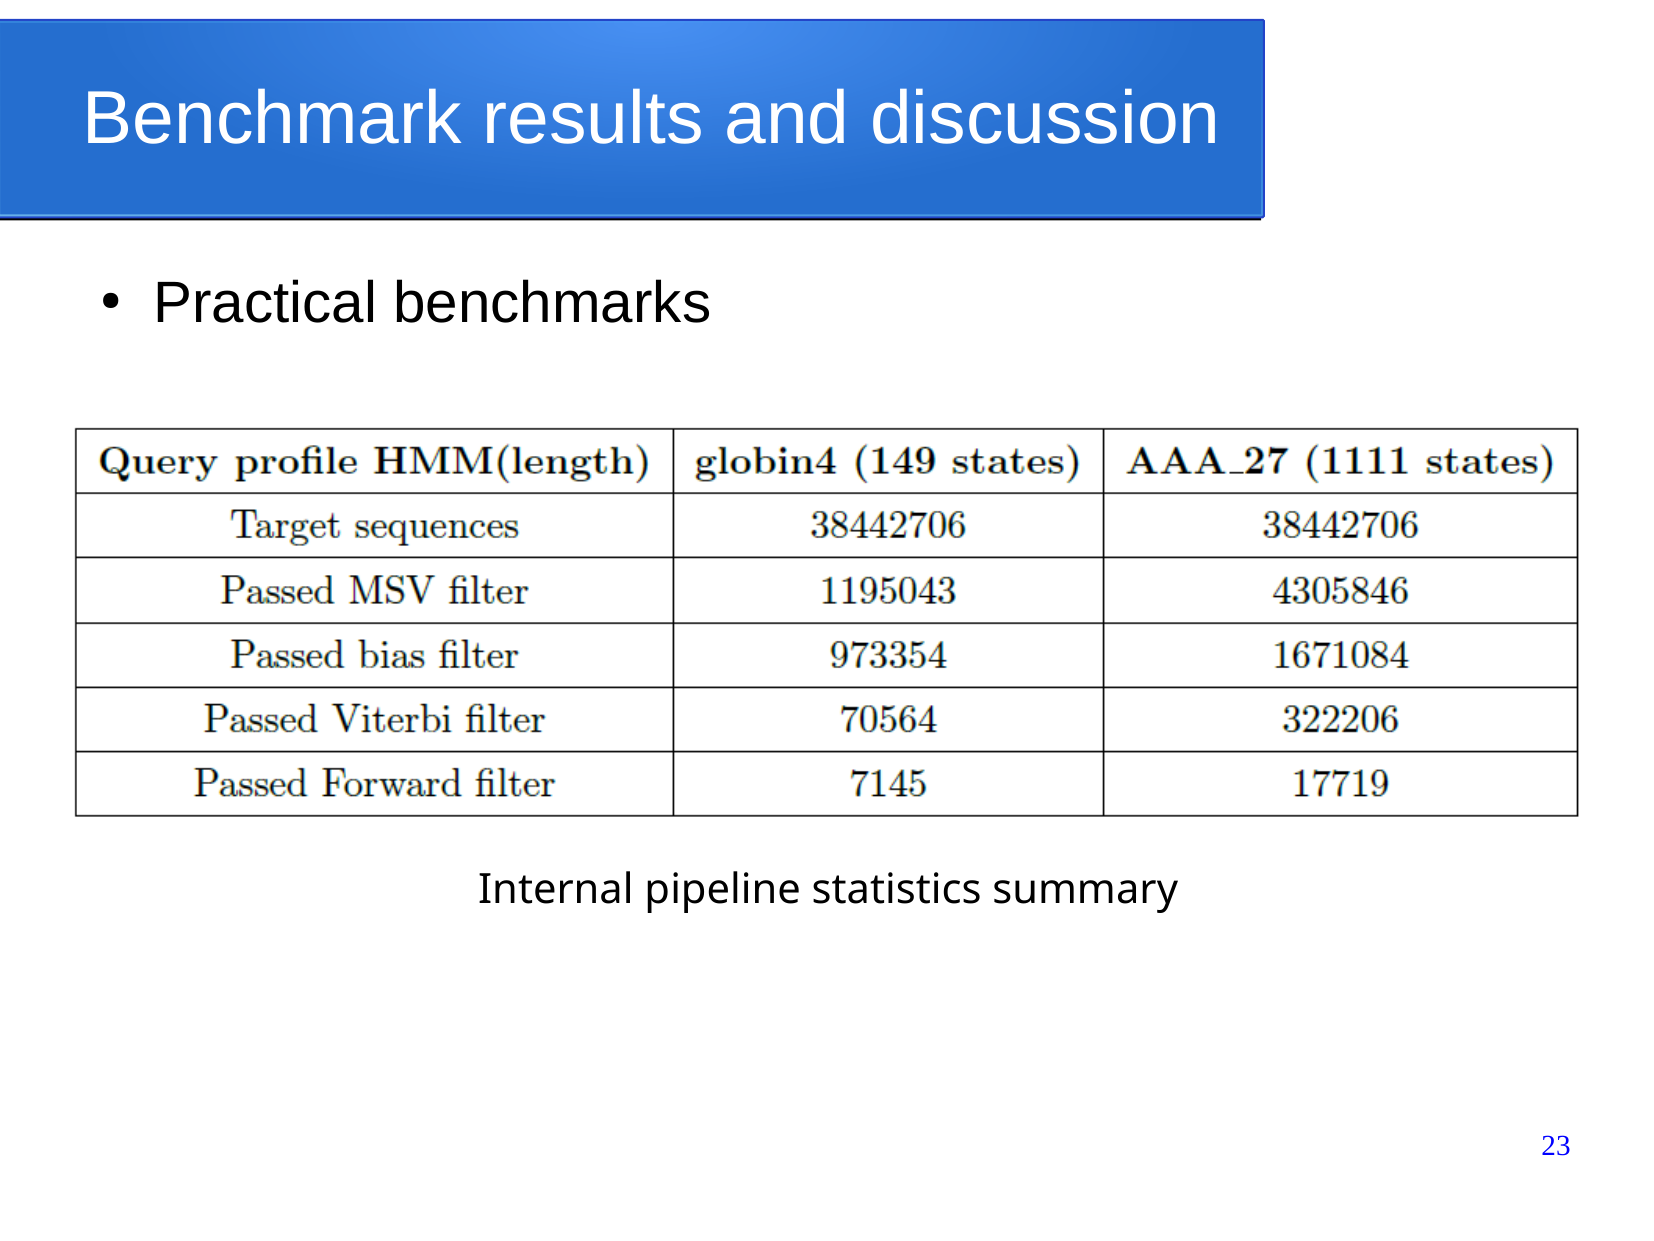

# Benchmark results and discussion
Practical benchmarks
Internal pipeline statistics summary
23